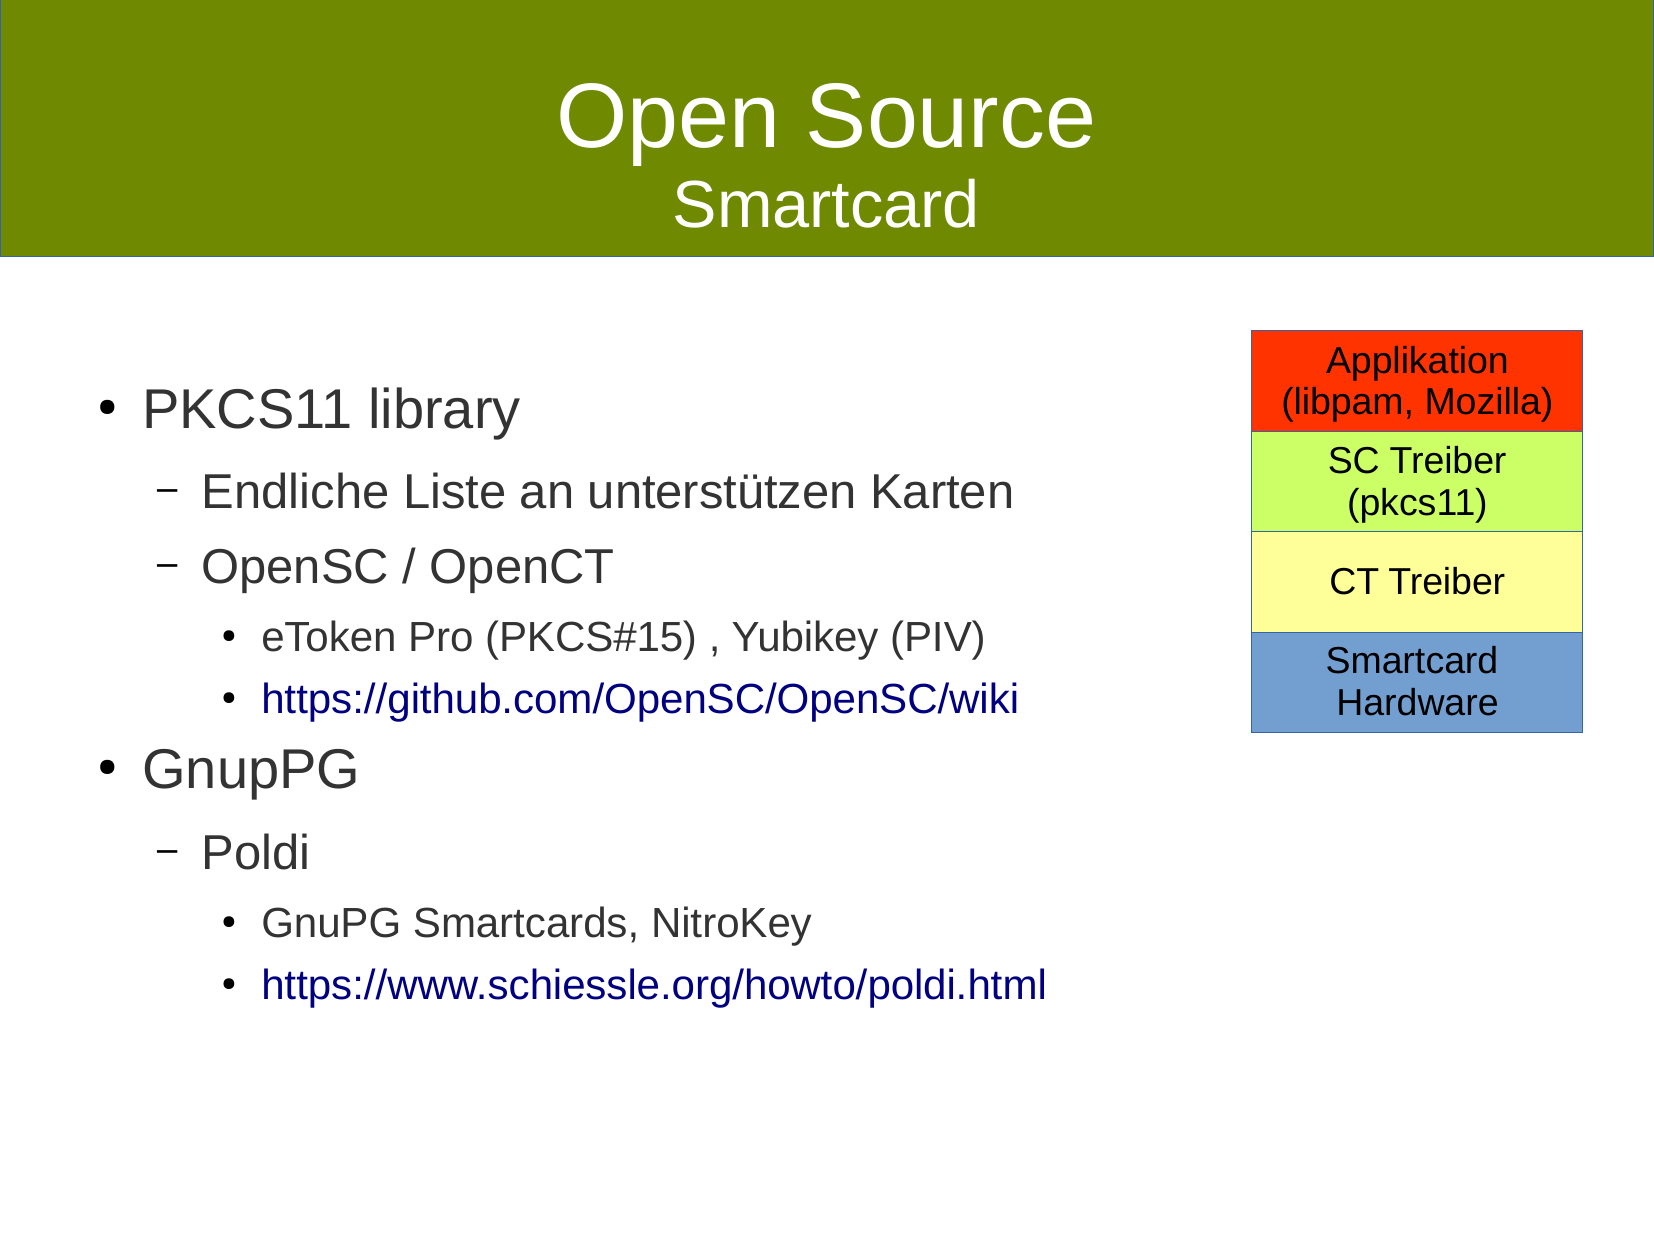

# Open Source Smartcard
PKCS11 library
Endliche Liste an unterstützen Karten
OpenSC / OpenCT
eToken Pro (PKCS#15) , Yubikey (PIV)
https://github.com/OpenSC/OpenSC/wiki
GnupPG
Poldi
GnuPG Smartcards, NitroKey
https://www.schiessle.org/howto/poldi.html
Applikation
(libpam, Mozilla)
SC Treiber
(pkcs11)
CT Treiber
Smartcard
Hardware